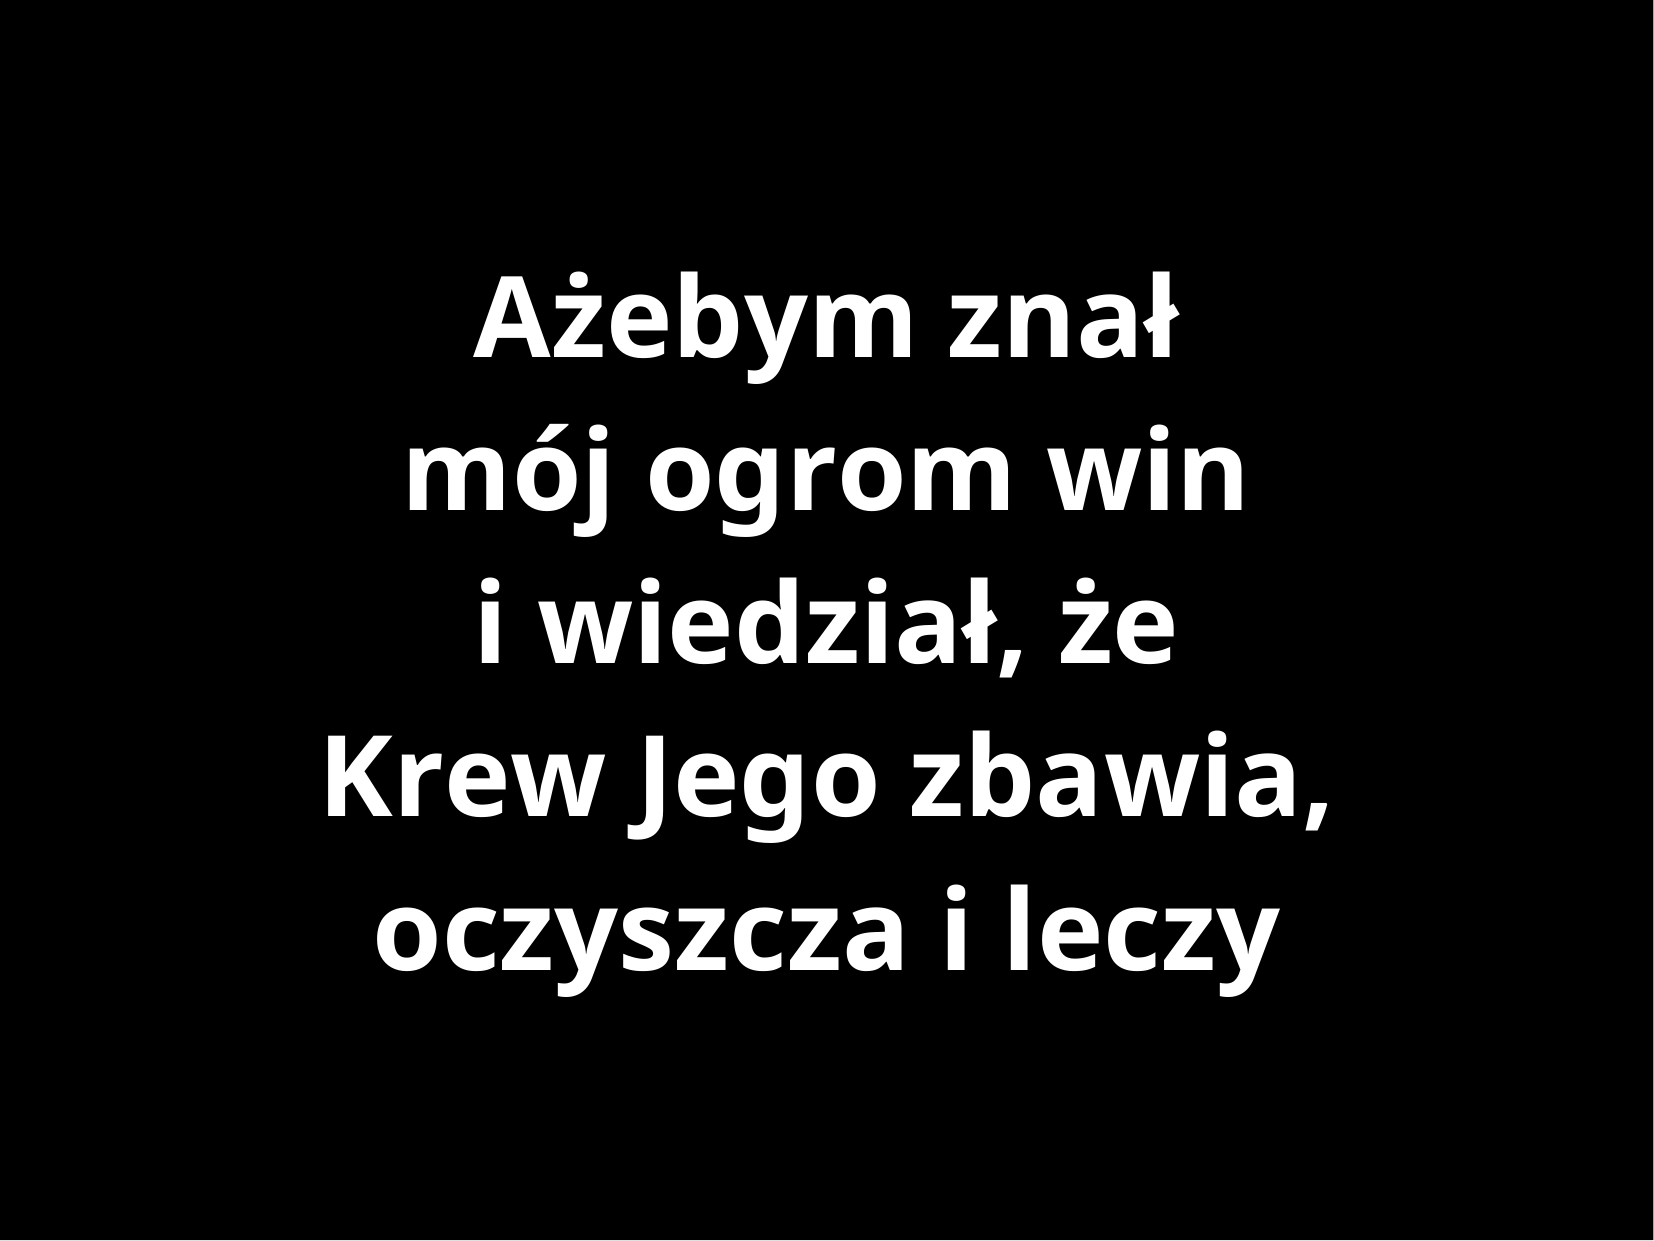

# Ażebym znał mój ogrom win i wiedział, że Krew Jego zbawia, oczyszcza i leczy